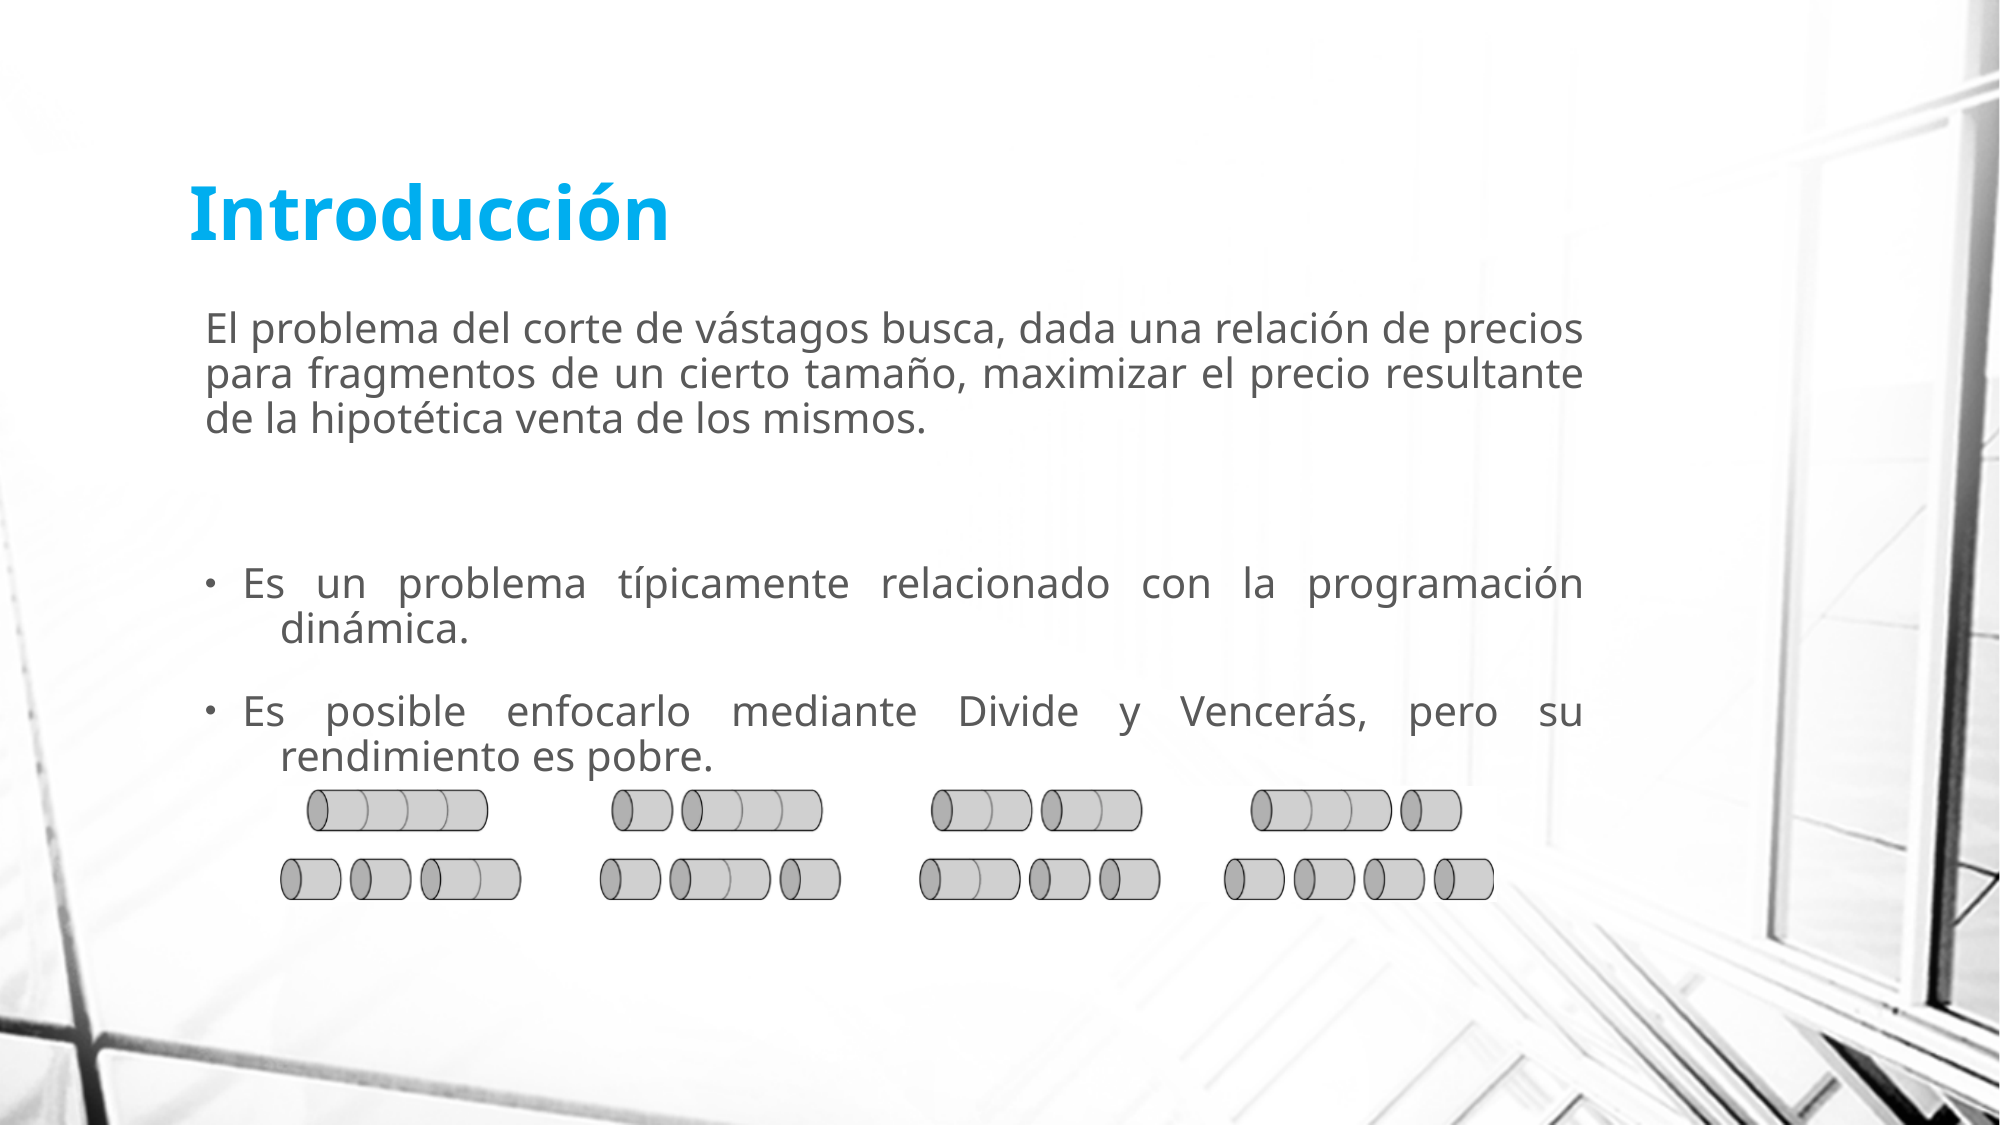

# Introducción
El problema del corte de vástagos busca, dada una relación de precios para fragmentos de un cierto tamaño, maximizar el precio resultante de la hipotética venta de los mismos.
Es un problema típicamente relacionado con la programación dinámica.
Es posible enfocarlo mediante Divide y Vencerás, pero su rendimiento es pobre.